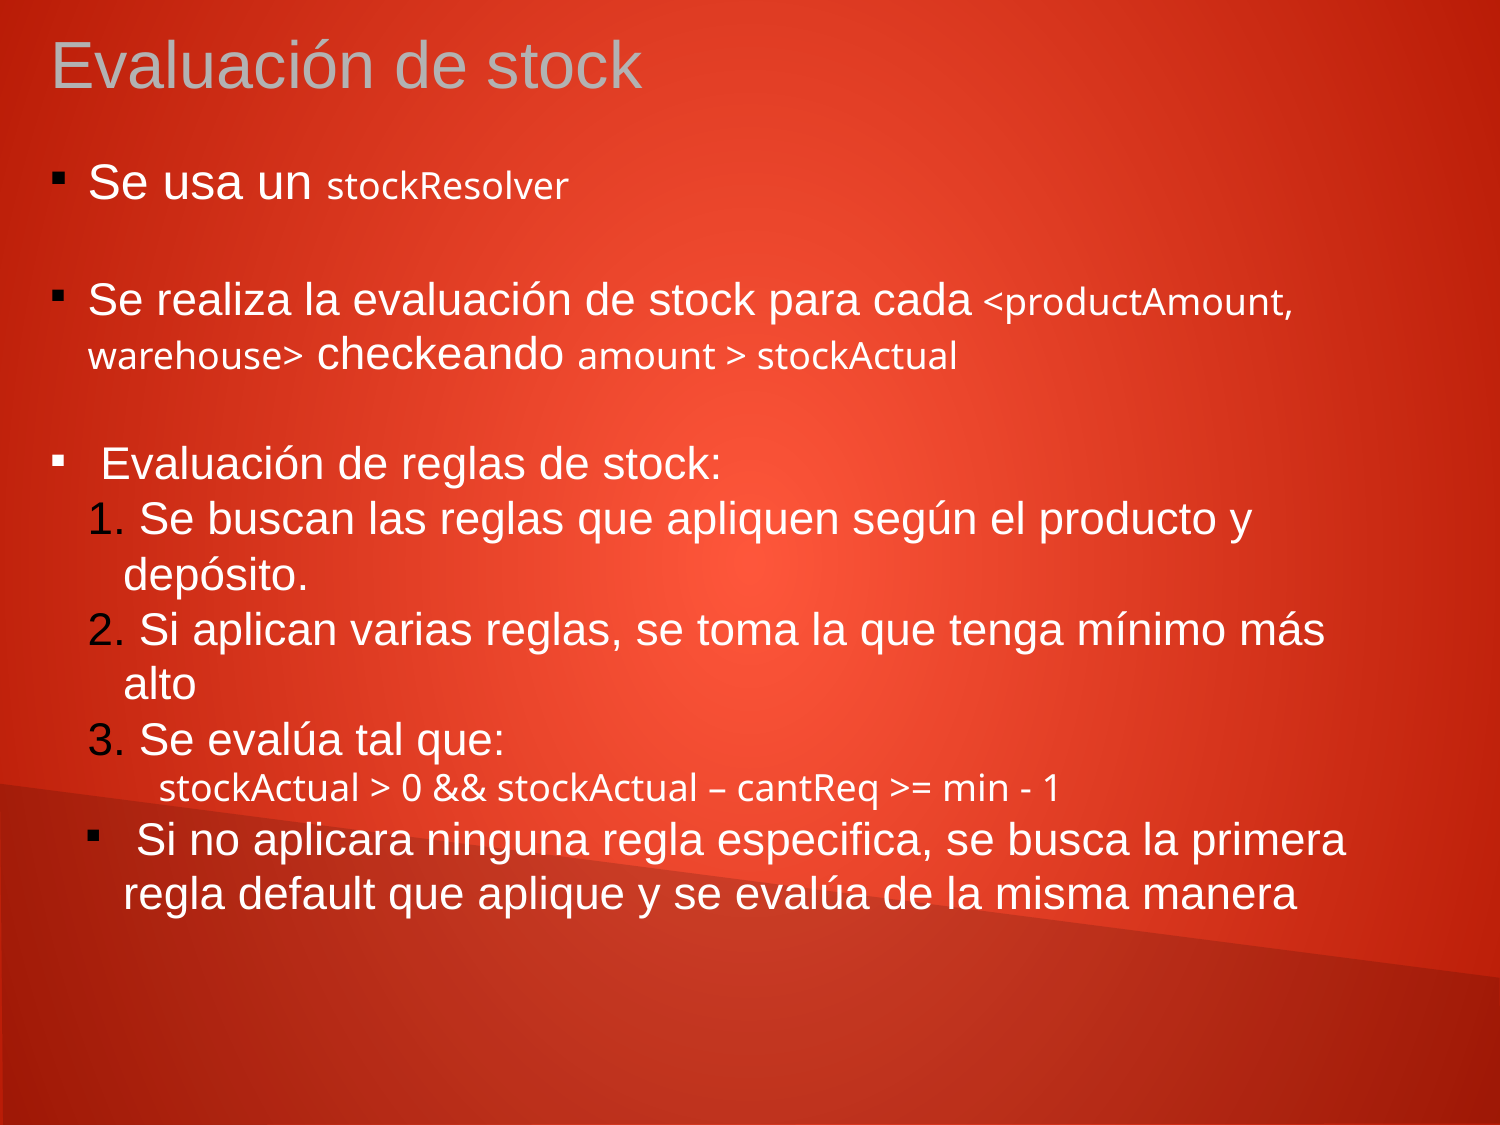

Evaluación de stock
Se usa un stockResolver
Se realiza la evaluación de stock para cada <productAmount, warehouse> checkeando amount > stockActual
 Evaluación de reglas de stock:
 Se buscan las reglas que apliquen según el producto y depósito.
 Si aplican varias reglas, se toma la que tenga mínimo más alto
 Se evalúa tal que:
stockActual > 0 && stockActual – cantReq >= min - 1
 Si no aplicara ninguna regla especifica, se busca la primera regla default que aplique y se evalúa de la misma manera